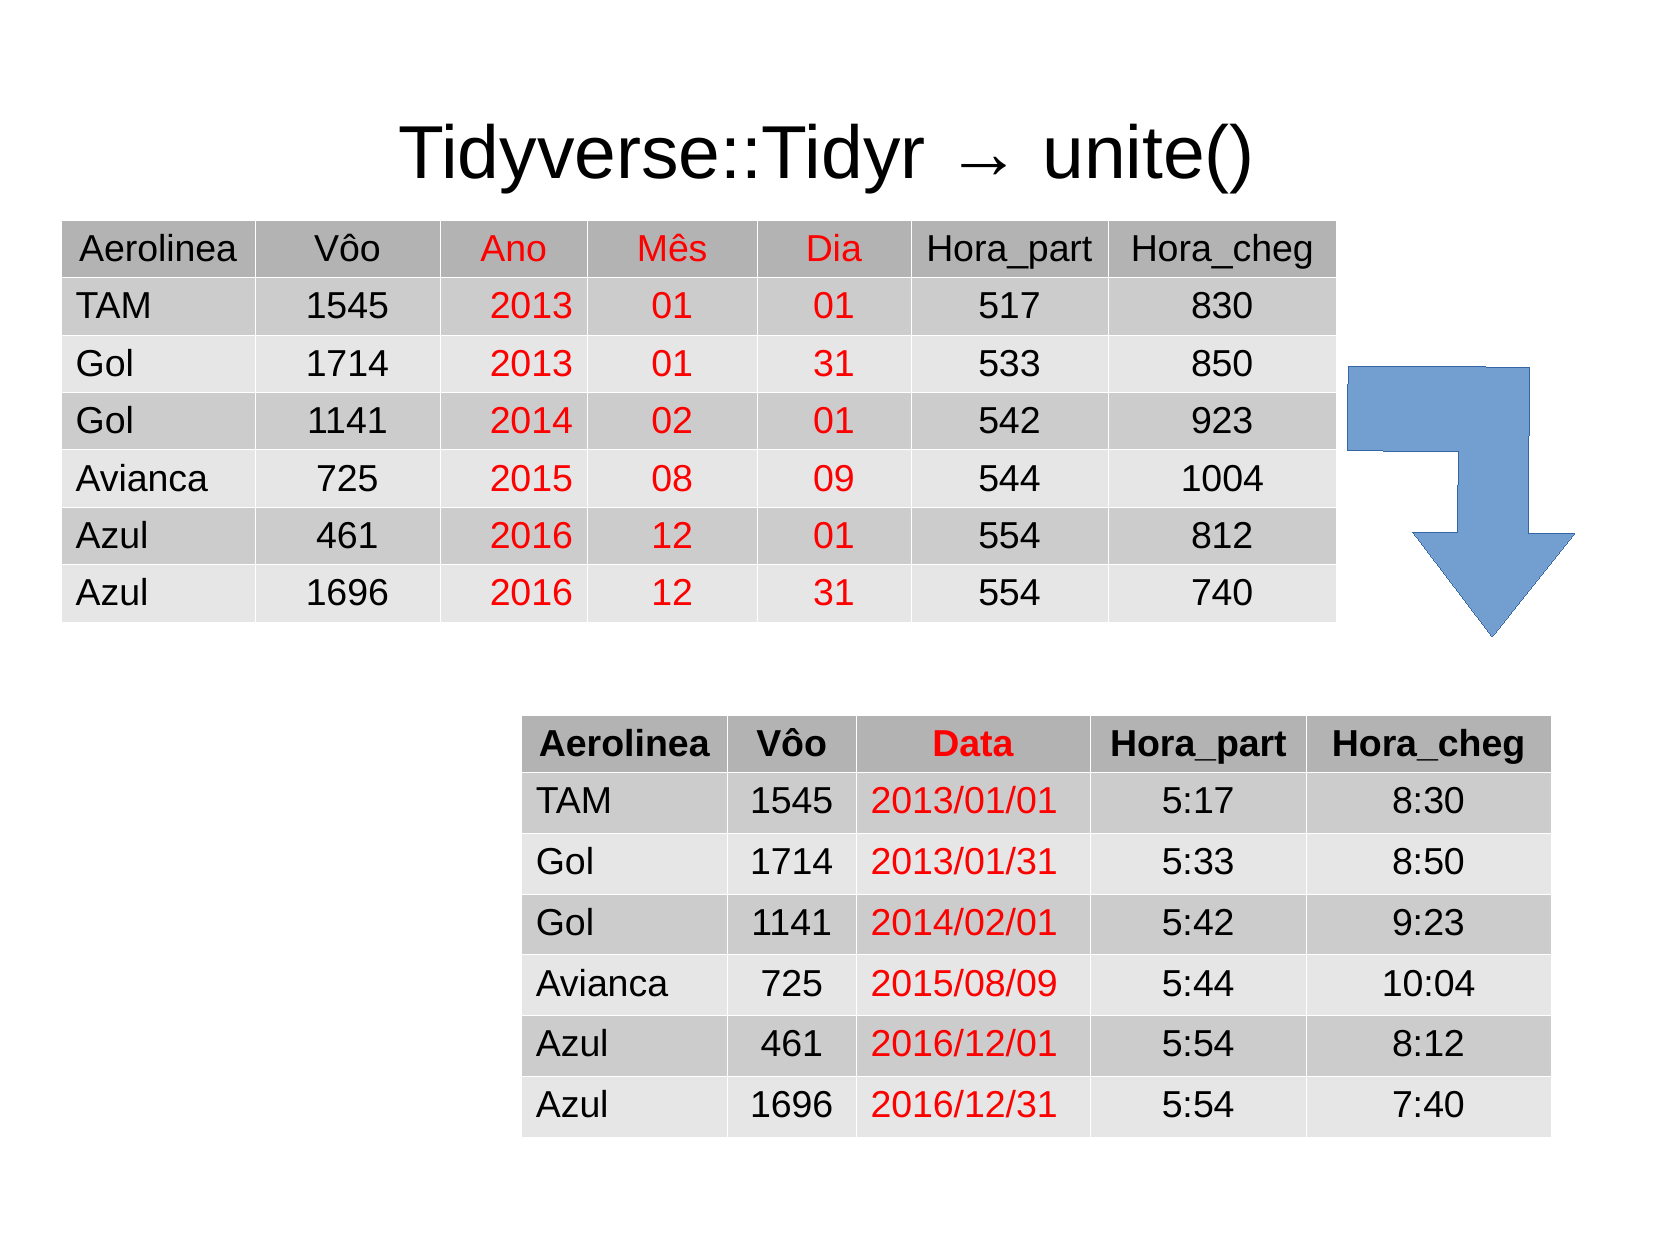

# Tidyverse::Tidyr → unite()
| Aerolinea | Vôo | Ano | Mês | Dia | Hora\_part | Hora\_cheg |
| --- | --- | --- | --- | --- | --- | --- |
| TAM | 1545 | 2013 | 01 | 01 | 517 | 830 |
| Gol | 1714 | 2013 | 01 | 31 | 533 | 850 |
| Gol | 1141 | 2014 | 02 | 01 | 542 | 923 |
| Avianca | 725 | 2015 | 08 | 09 | 544 | 1004 |
| Azul | 461 | 2016 | 12 | 01 | 554 | 812 |
| Azul | 1696 | 2016 | 12 | 31 | 554 | 740 |
| Aerolinea | Vôo | Data | Hora\_part | Hora\_cheg |
| --- | --- | --- | --- | --- |
| TAM | 1545 | 2013/01/01 | 5:17 | 8:30 |
| Gol | 1714 | 2013/01/31 | 5:33 | 8:50 |
| Gol | 1141 | 2014/02/01 | 5:42 | 9:23 |
| Avianca | 725 | 2015/08/09 | 5:44 | 10:04 |
| Azul | 461 | 2016/12/01 | 5:54 | 8:12 |
| Azul | 1696 | 2016/12/31 | 5:54 | 7:40 |